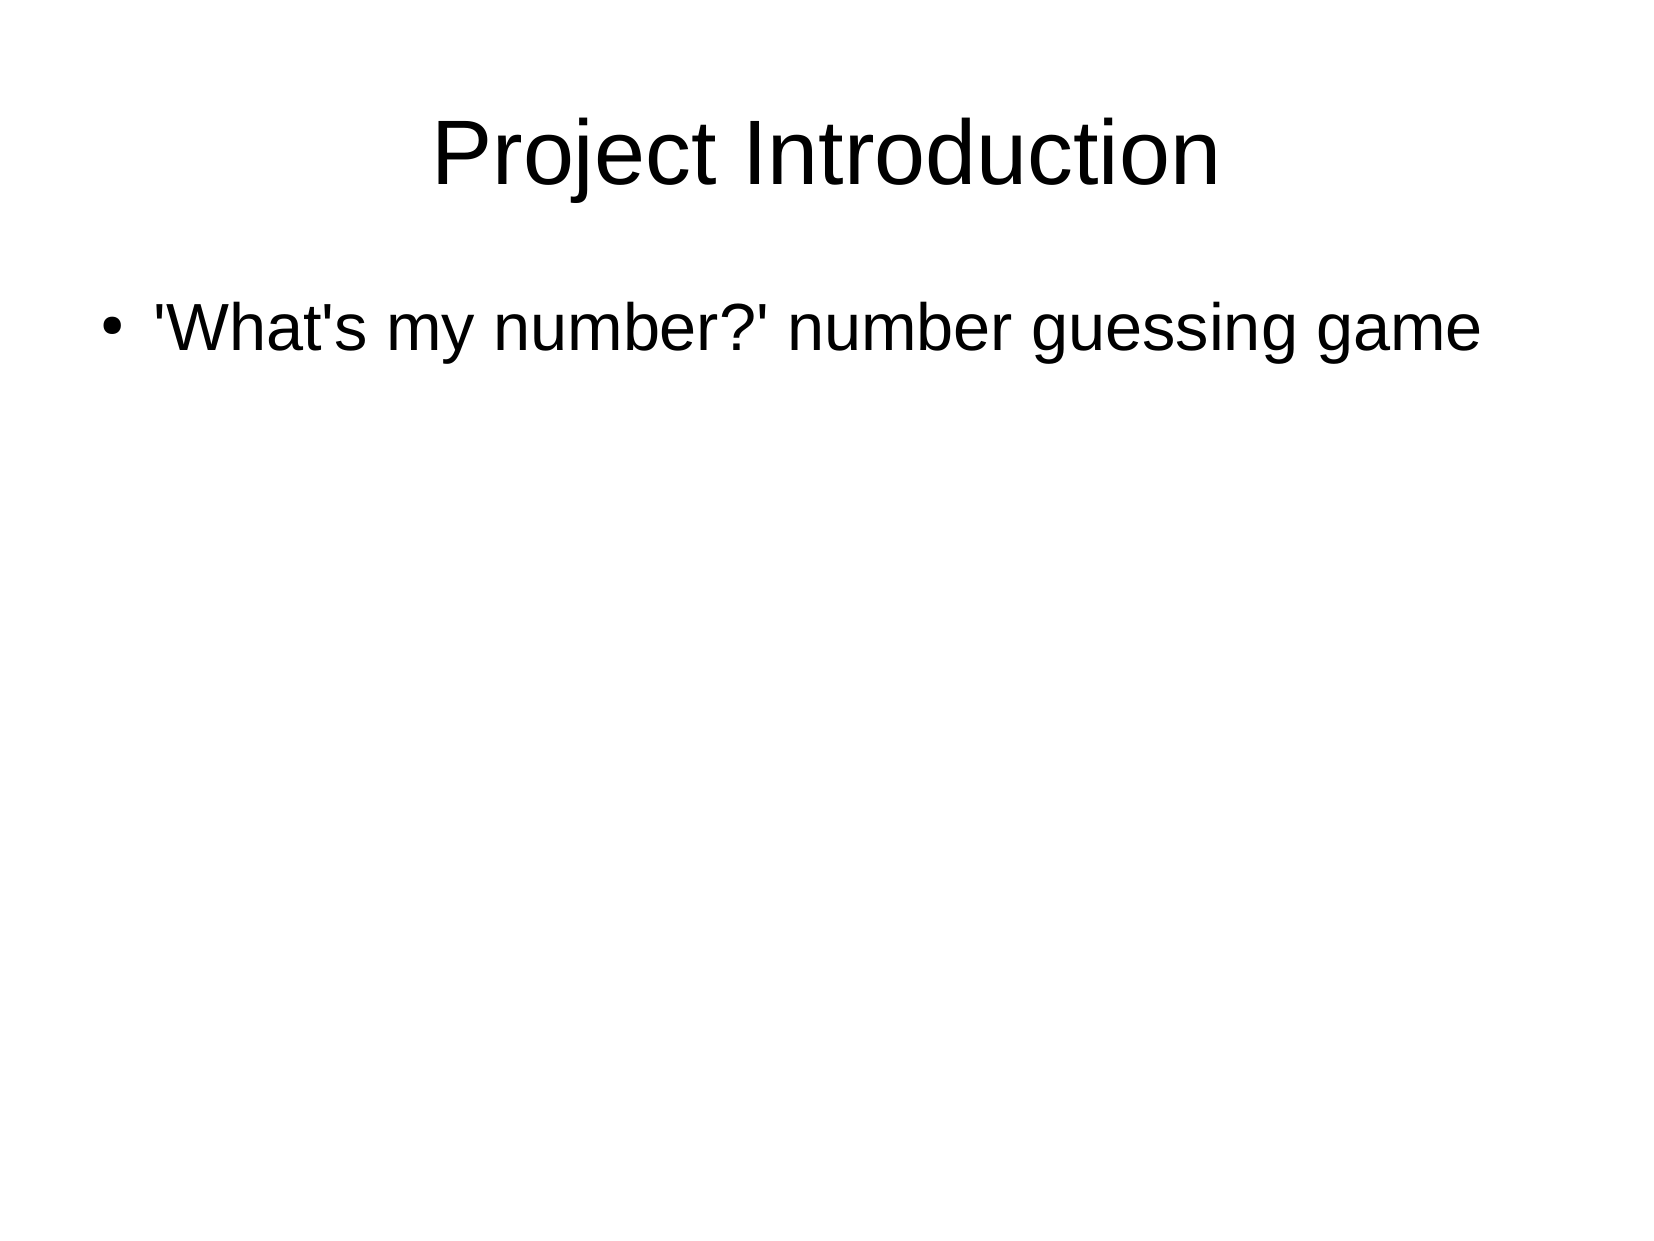

# Project Introduction
'What's my number?' number guessing game